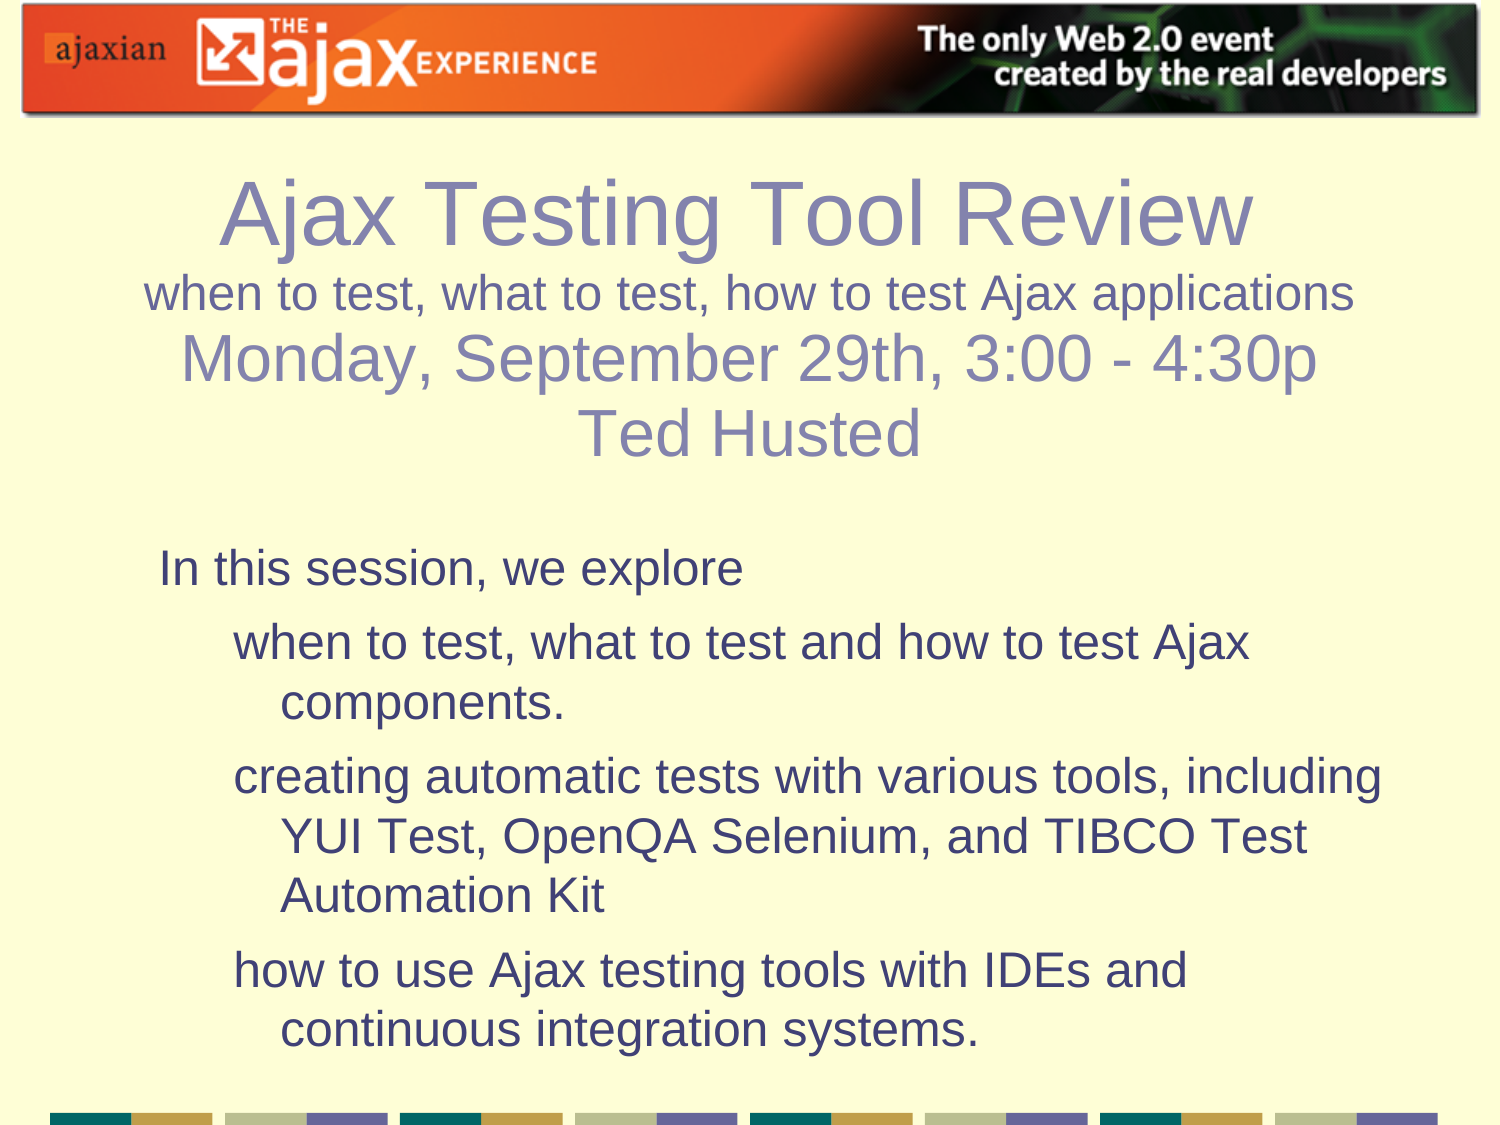

Ajax Testing Tool Review
when to test, what to test, how to test Ajax applications
Monday, September 29th, 3:00 - 4:30p
Ted Husted
# In this session, we explore
when to test, what to test and how to test Ajax components.
creating automatic tests with various tools, including YUI Test, OpenQA Selenium, and TIBCO Test Automation Kit
how to use Ajax testing tools with IDEs and continuous integration systems.